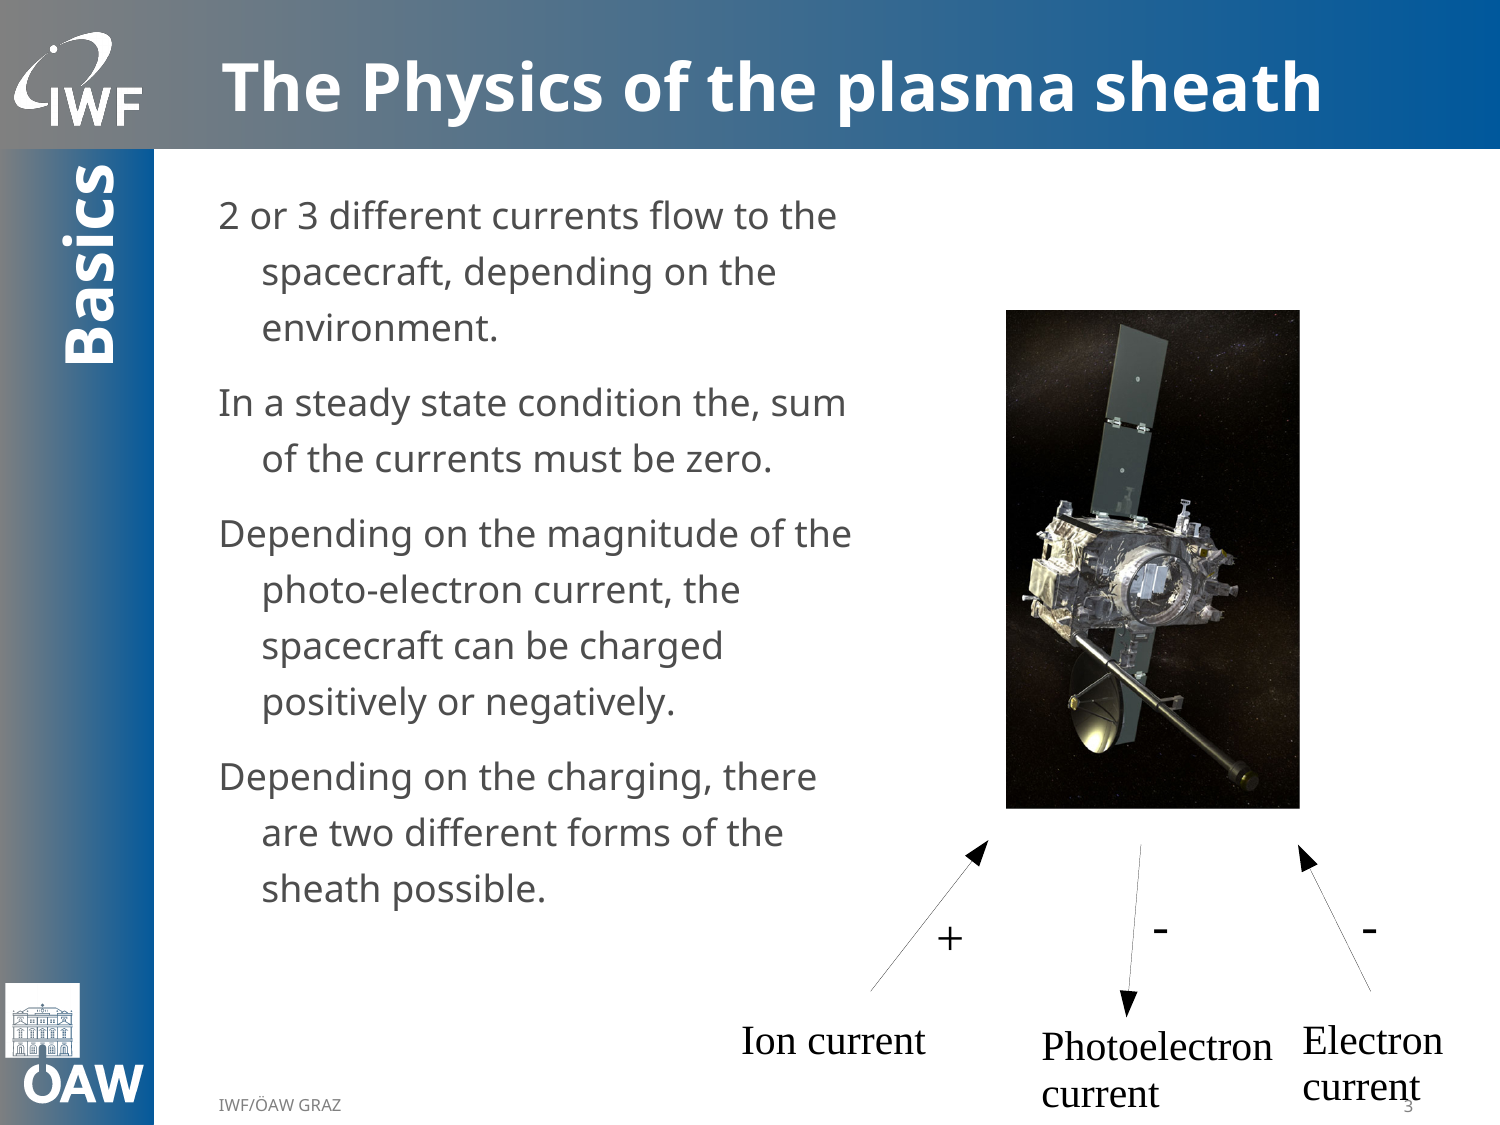

The Physics of the plasma sheath
# 2 or 3 different currents flow to the spacecraft, depending on the environment.
In a steady state condition the, sum of the currents must be zero.
Depending on the magnitude of the photo-electron current, the spacecraft can be charged positively or negatively.
Depending on the charging, there are two different forms of the sheath possible.
Basics
-
-
+
Ion current
Electron
current
Photoelectron
current
IWF/ÖAW GRAZ
3